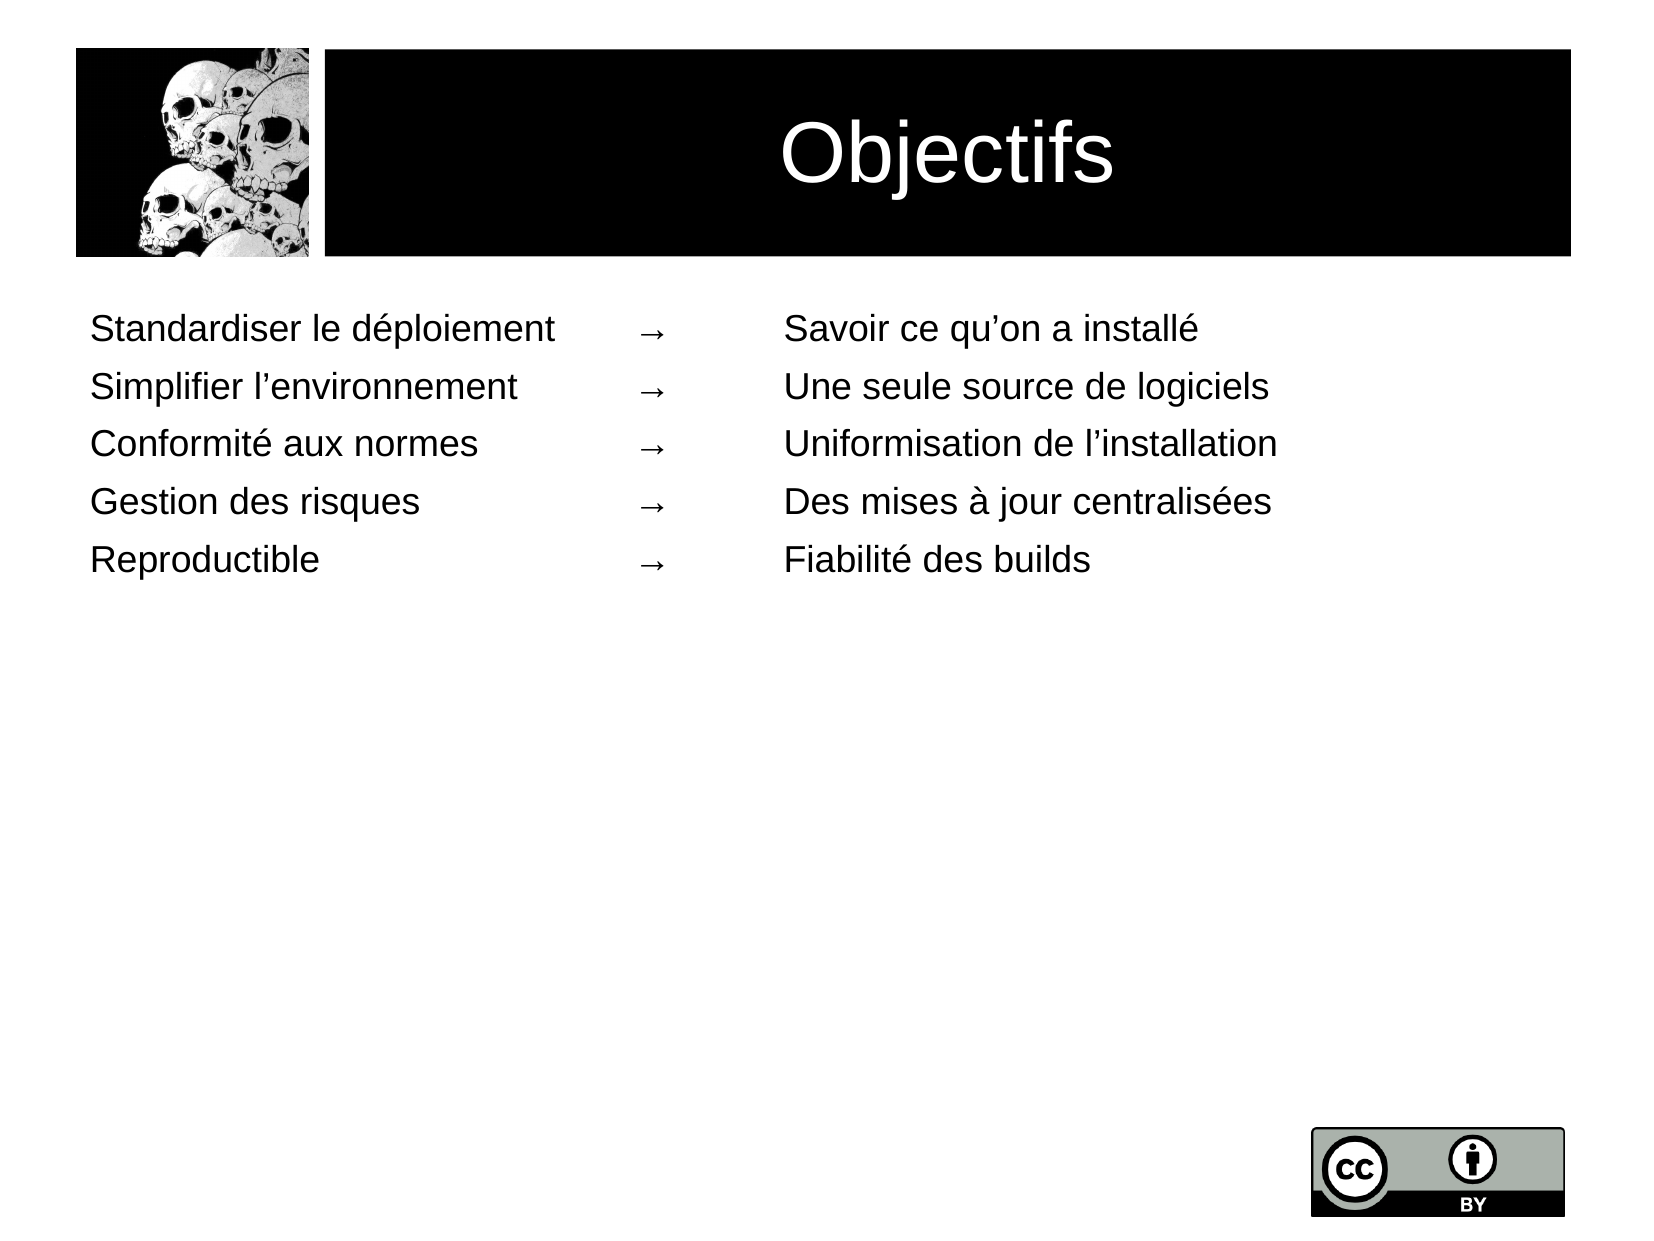

# Objectifs
Standardiser le déploiement 	→ 	Savoir ce qu’on a installé
Simplifier l’environnement	→ 	Une seule source de logiciels
Conformité aux normes		→ 	Uniformisation de l’installation
Gestion des risques		→ 	Des mises à jour centralisées
Reproductible 			→	Fiabilité des builds